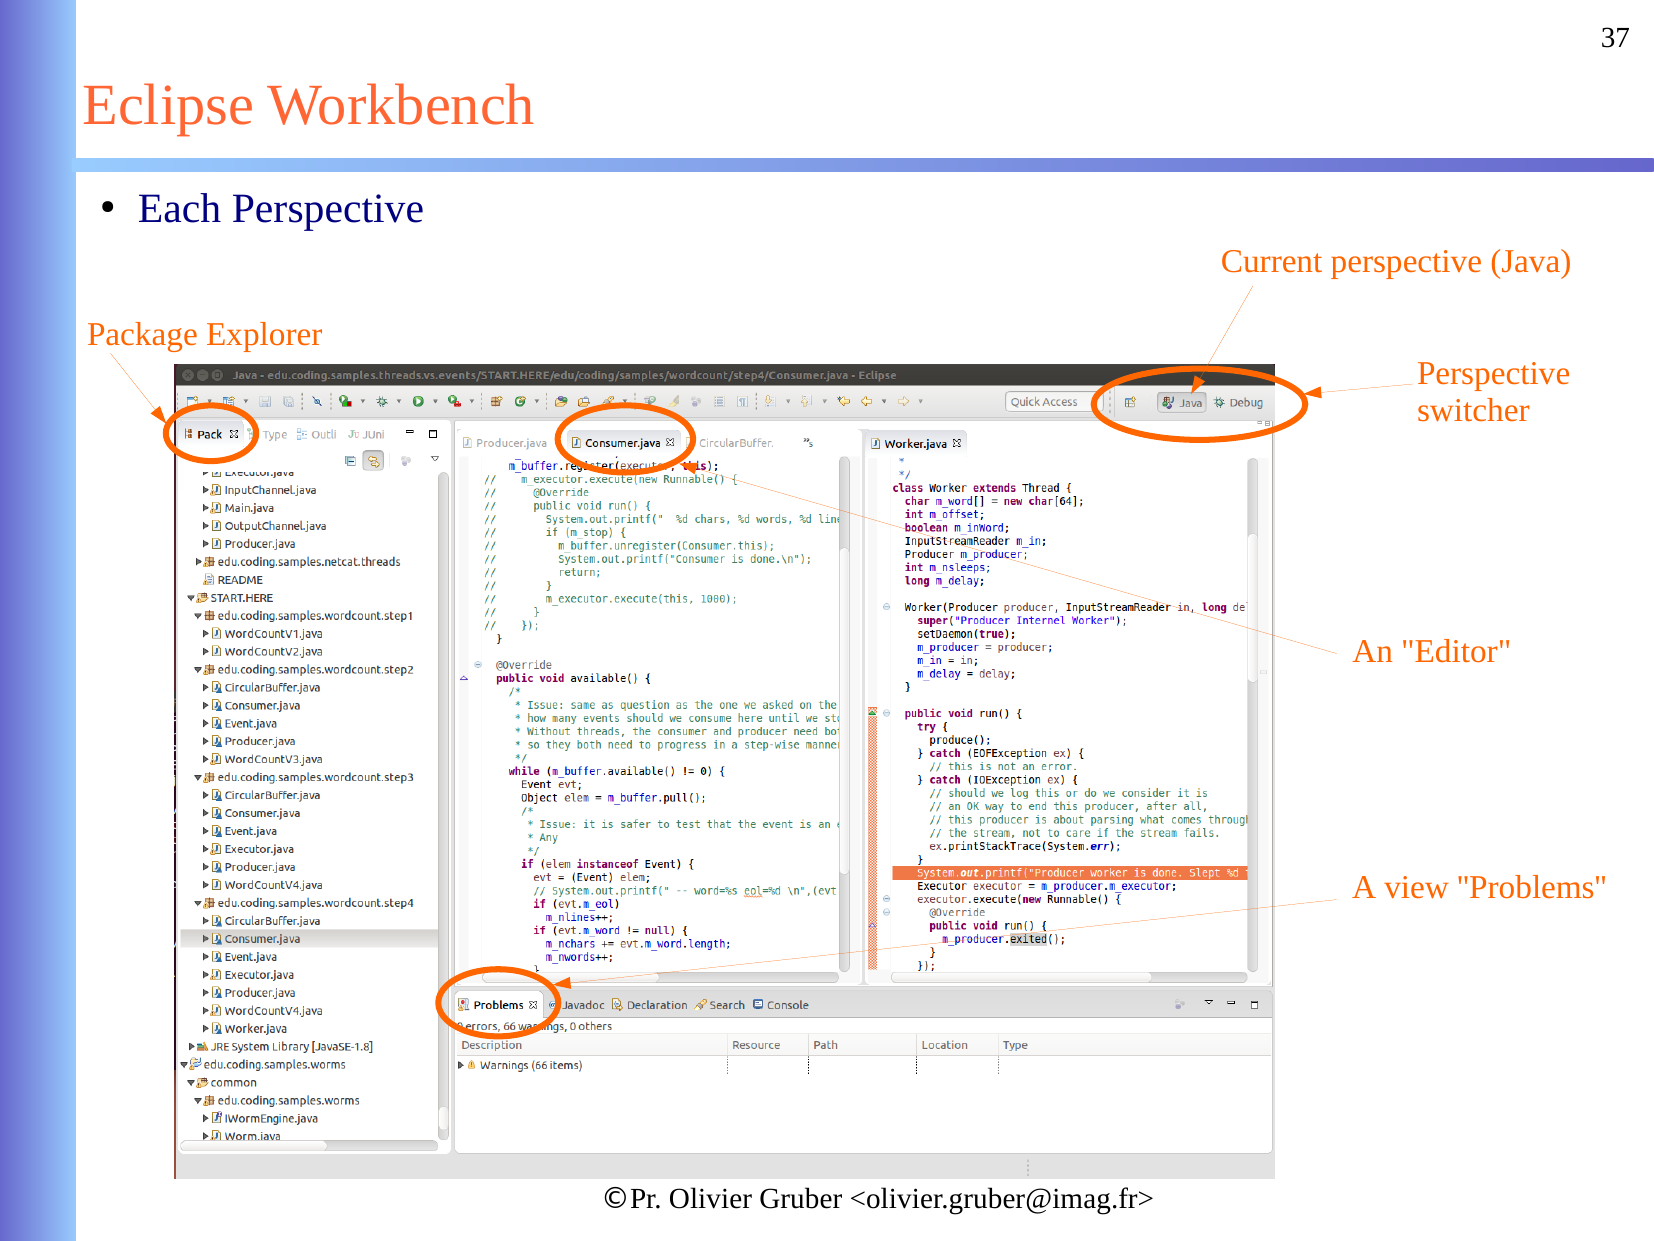

37
# Eclipse Workbench
Each Perspective
Current perspective (Java)
Package Explorer
Perspective
switcher
An "Editor"
A view ''Problems''